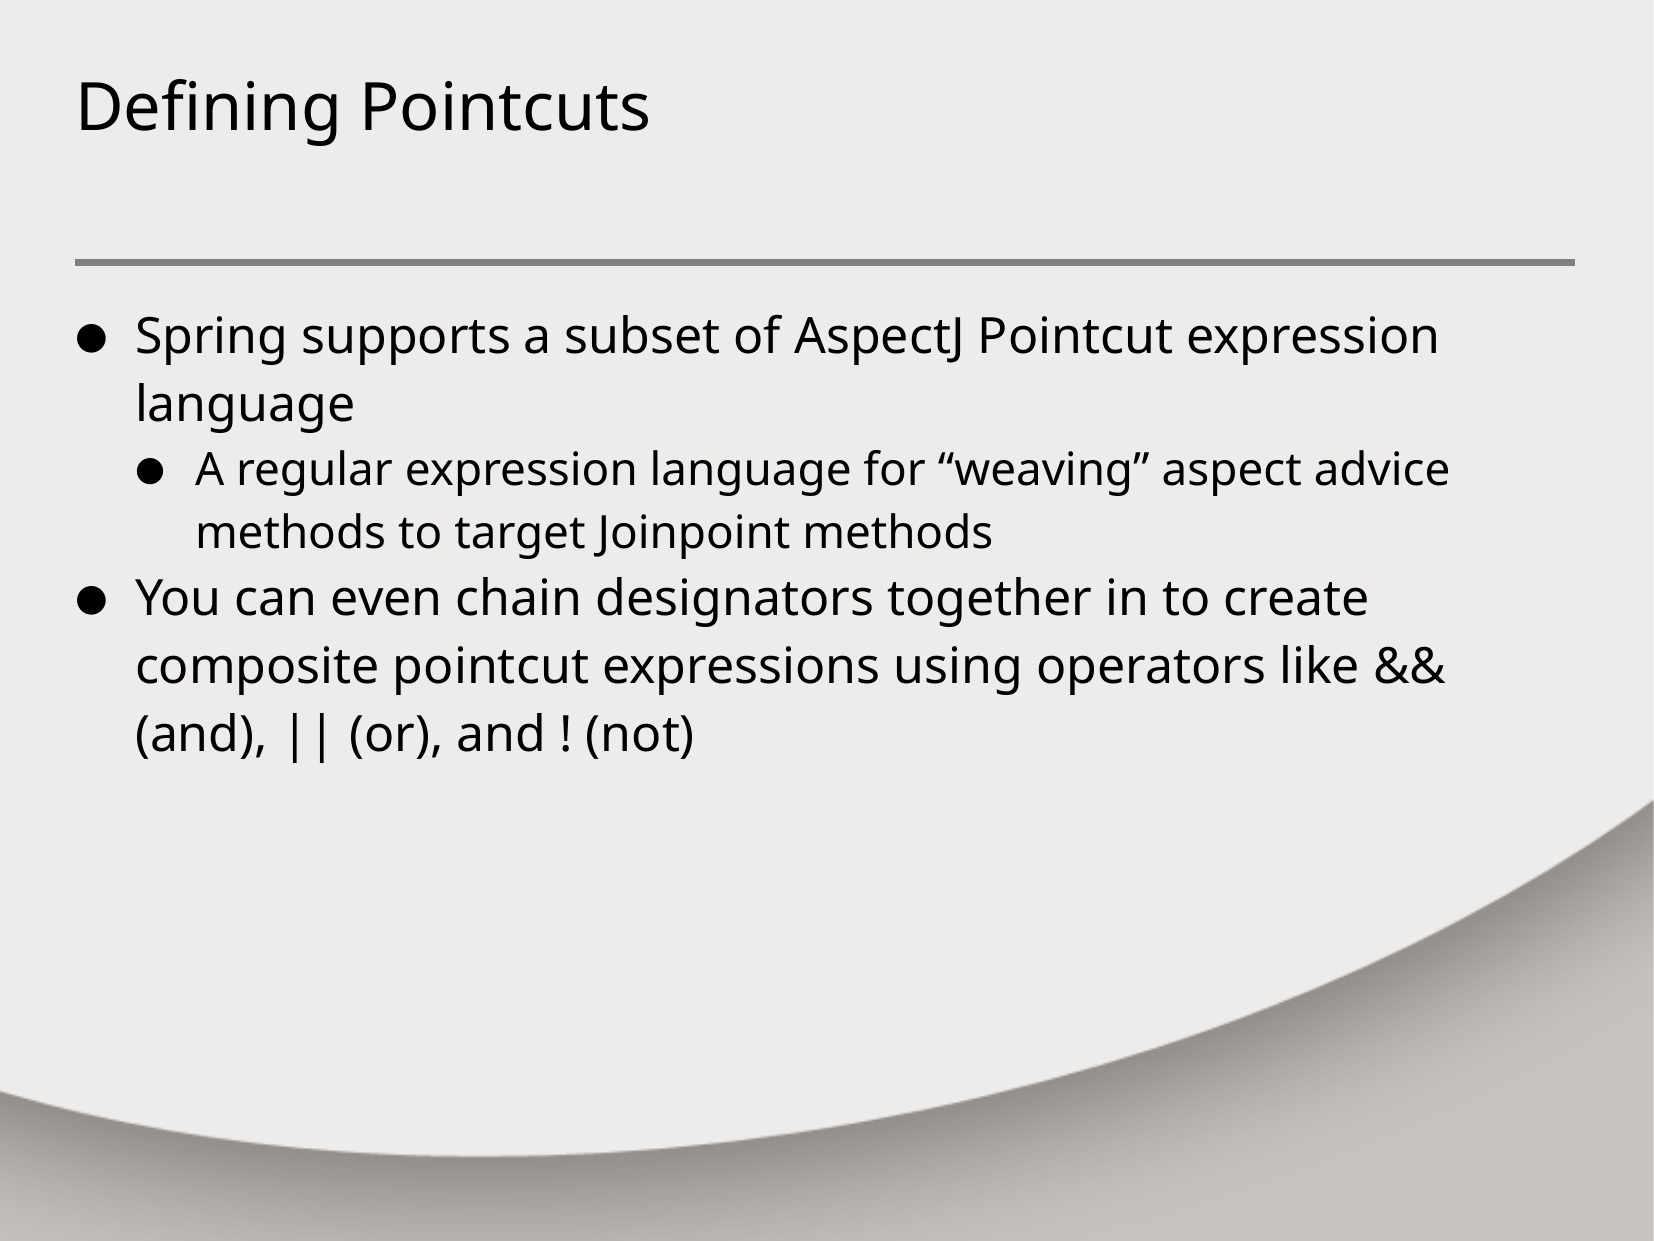

# Defining Pointcuts
Spring supports a subset of AspectJ Pointcut expression language
A regular expression language for “weaving” aspect advice methods to target Joinpoint methods
You can even chain designators together in to create composite pointcut expressions using operators like && (and), || (or), and ! (not)